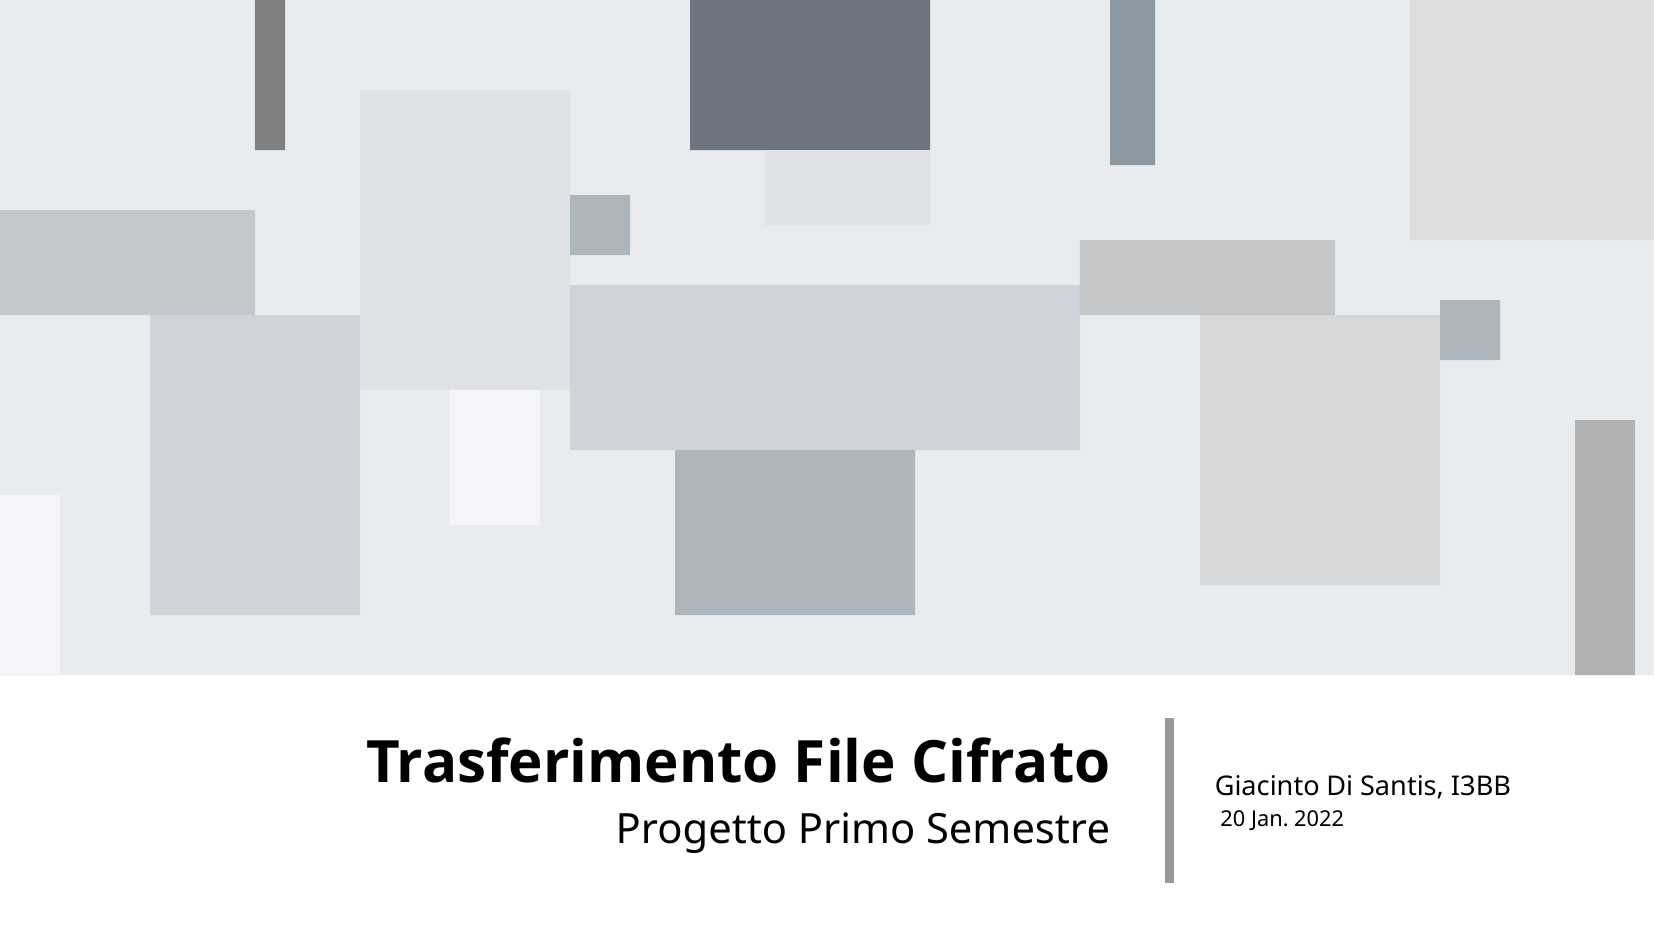

Trasferimento File Cifrato
Progetto Primo Semestre
Giacinto Di Santis, I3BB
 20 Jan. 2022